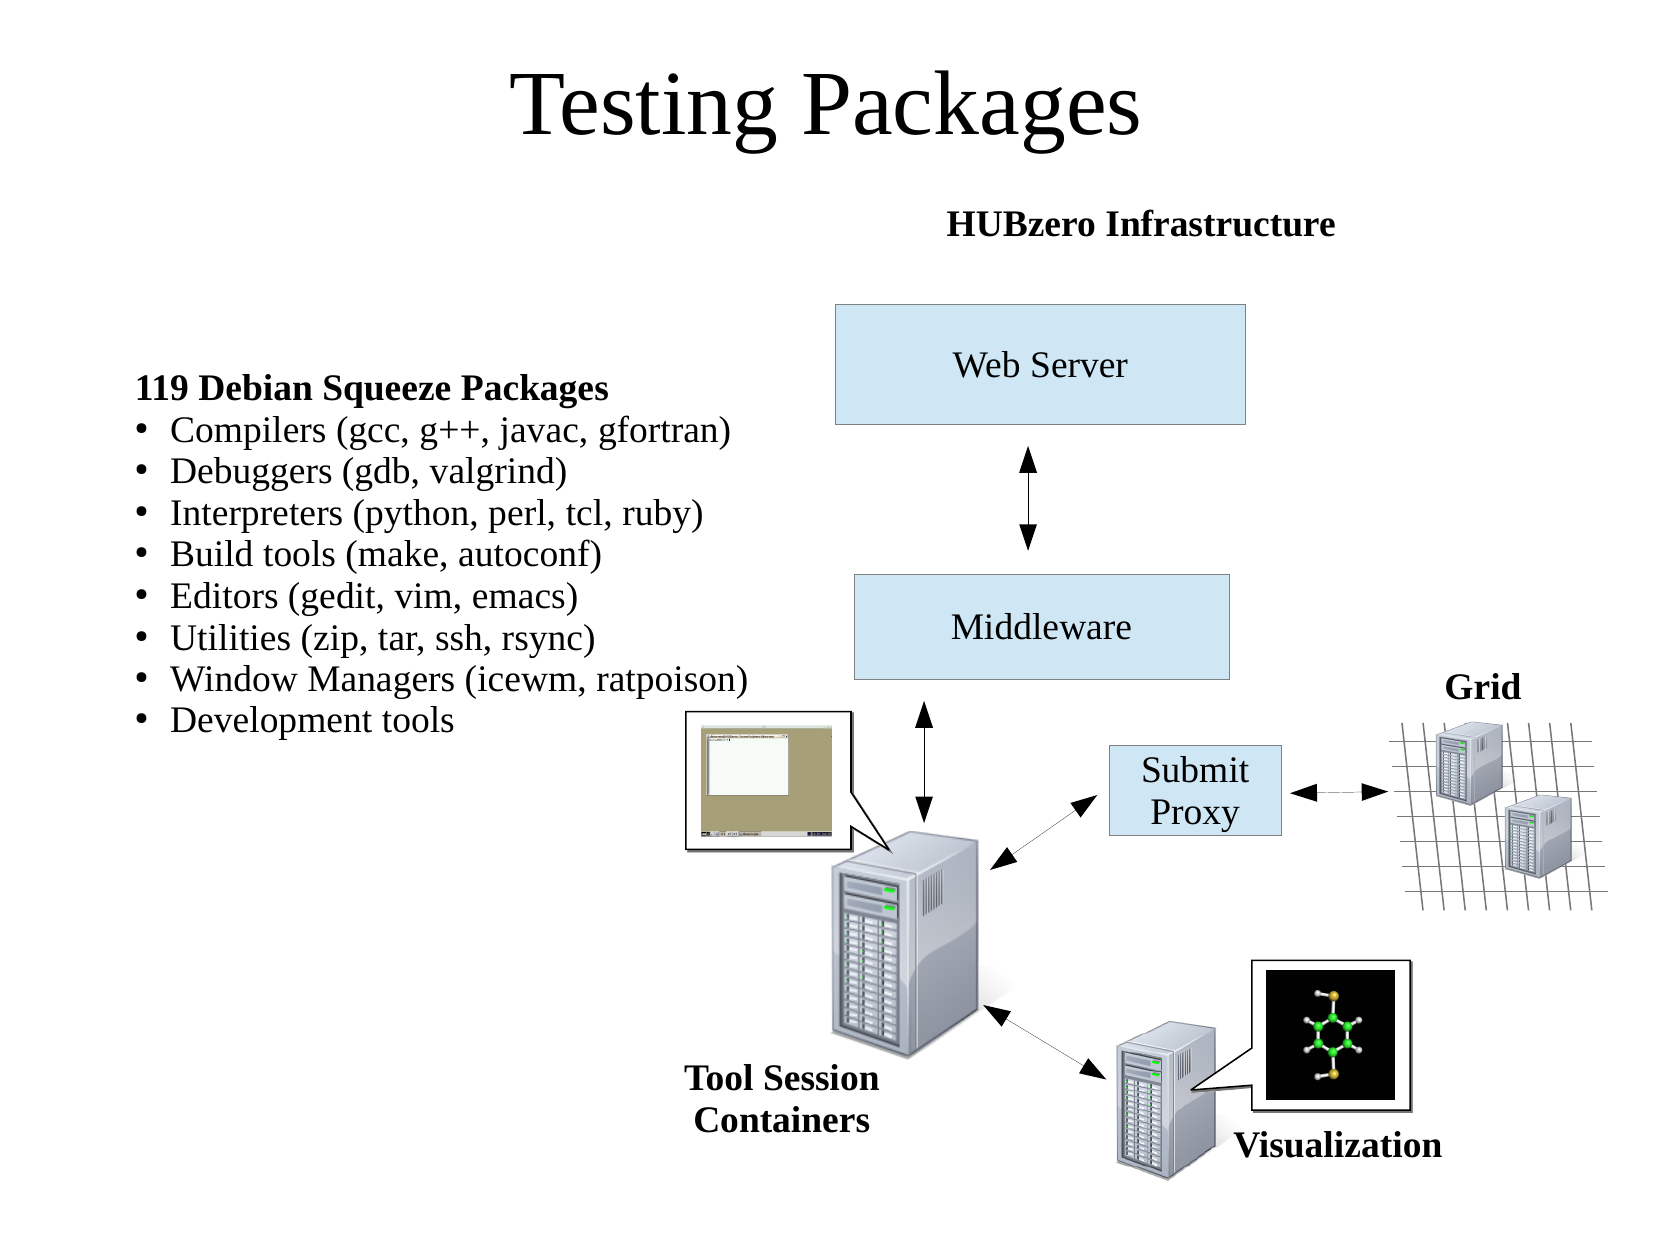

# Testing Packages
HUBzero Infrastructure
Web Server
119 Debian Squeeze Packages
Compilers (gcc, g++, javac, gfortran)
Debuggers (gdb, valgrind)
Interpreters (python, perl, tcl, ruby)
Build tools (make, autoconf)
Editors (gedit, vim, emacs)
Utilities (zip, tar, ssh, rsync)
Window Managers (icewm, ratpoison)
Development tools
Middleware
Grid
Submit
Proxy
Tool Session
Containers
Visualization